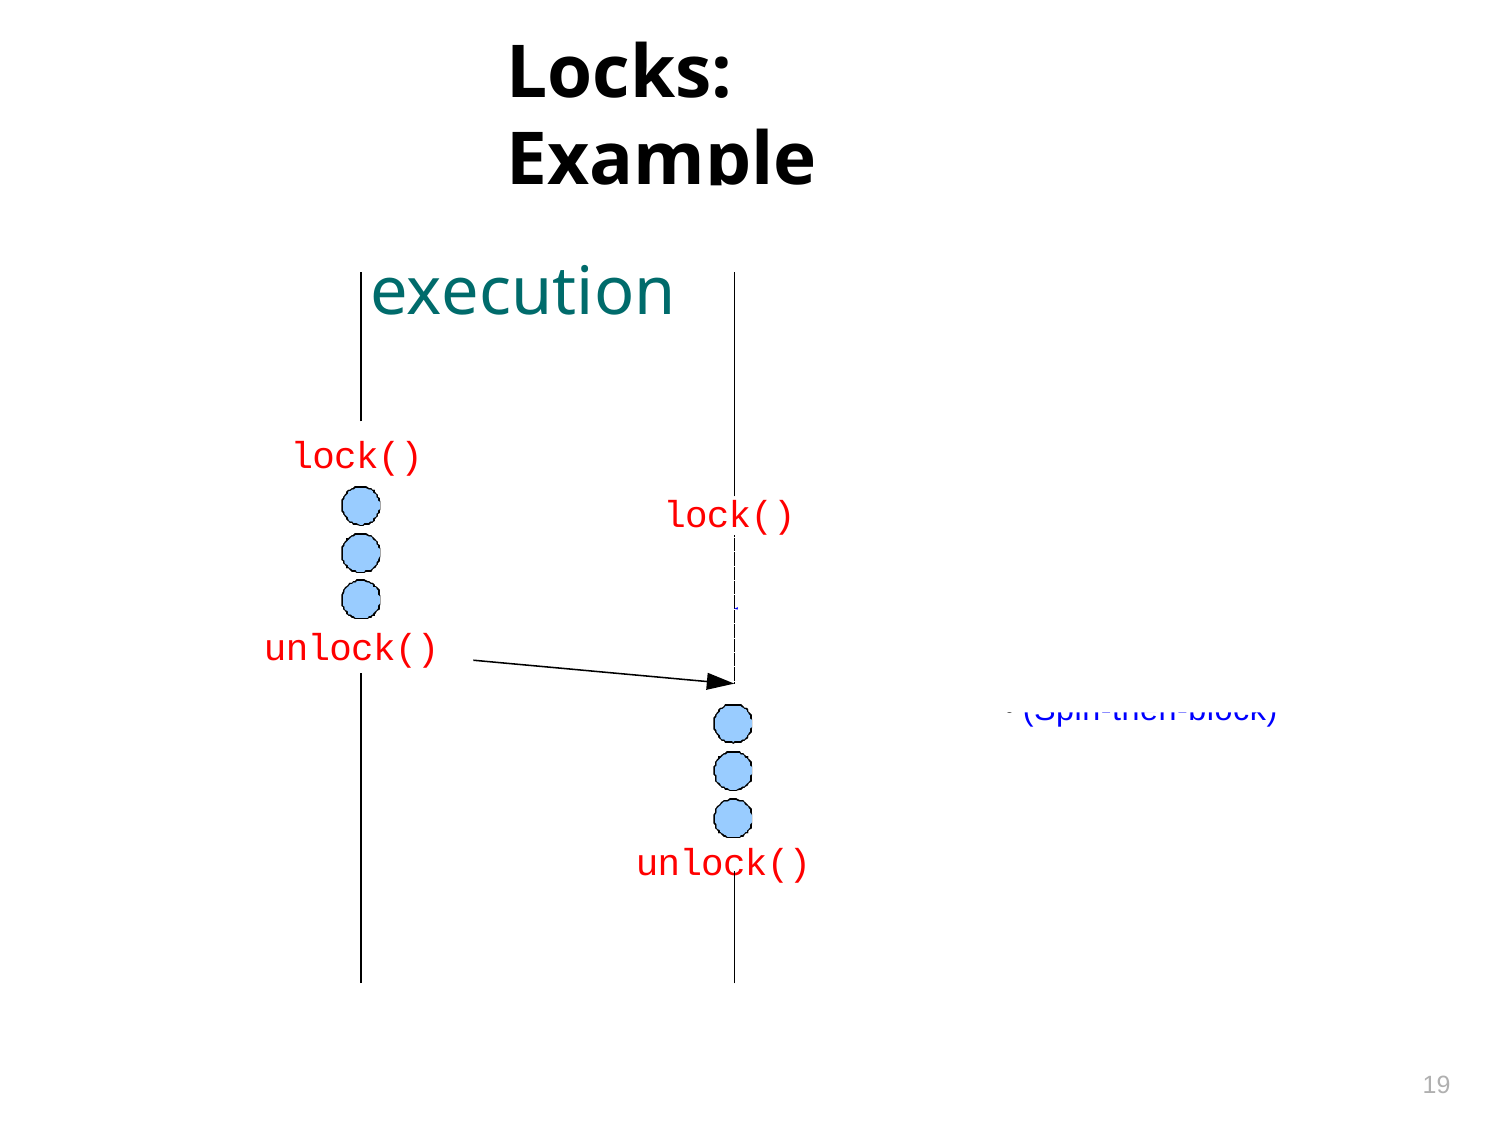

# Locks:	Example
Locks: Example execution
lock()
lock()
unlock()
Two choices:
• Spin
• Block
• (Spin-then-block)
unlock()